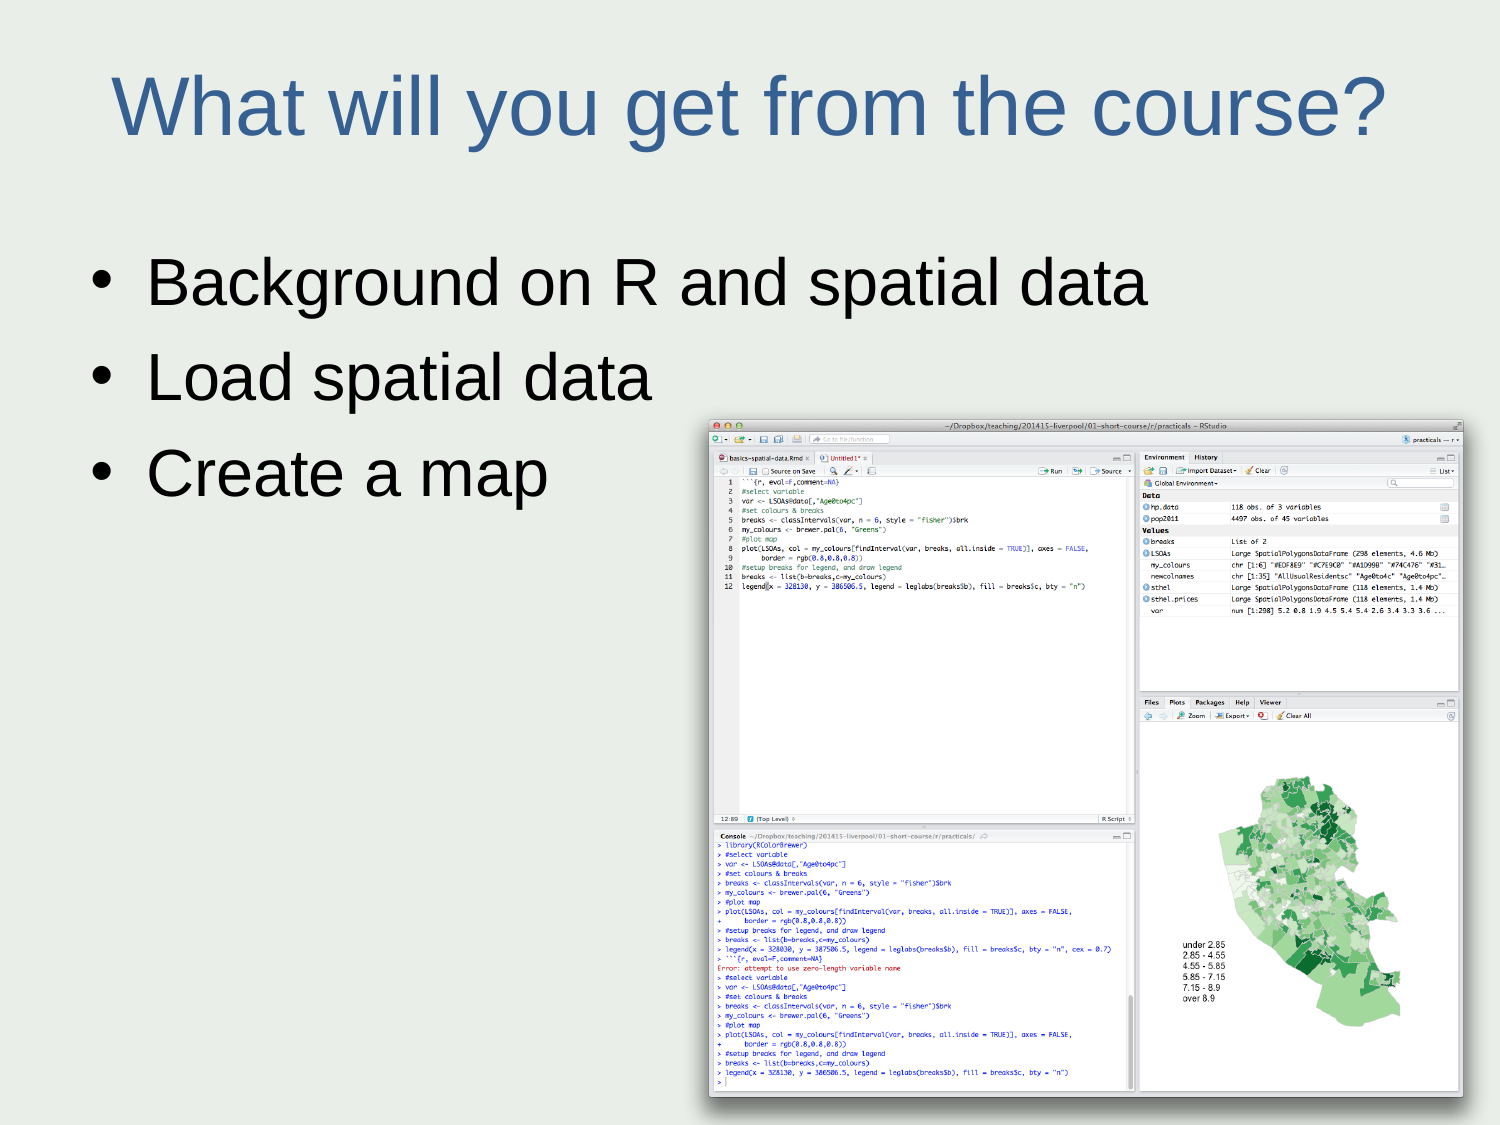

What will you get from the course?
Background on R and spatial data
Load spatial data
Create a map